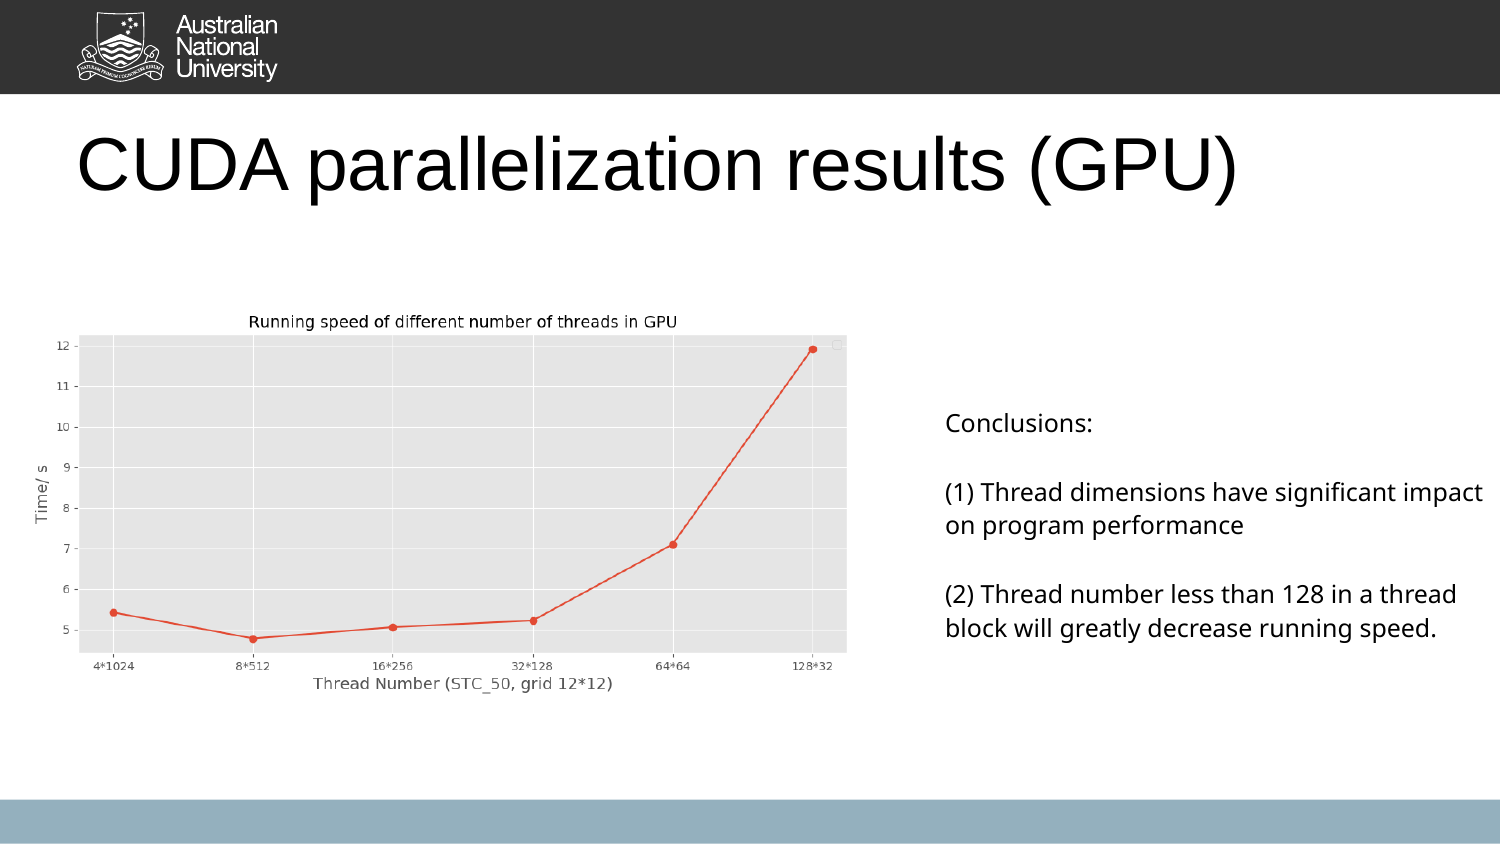

# CUDA parallelization results (GPU)
Conclusions:
(1) Thread dimensions have significant impact on program performance
(2) Thread number less than 128 in a thread block will greatly decrease running speed.